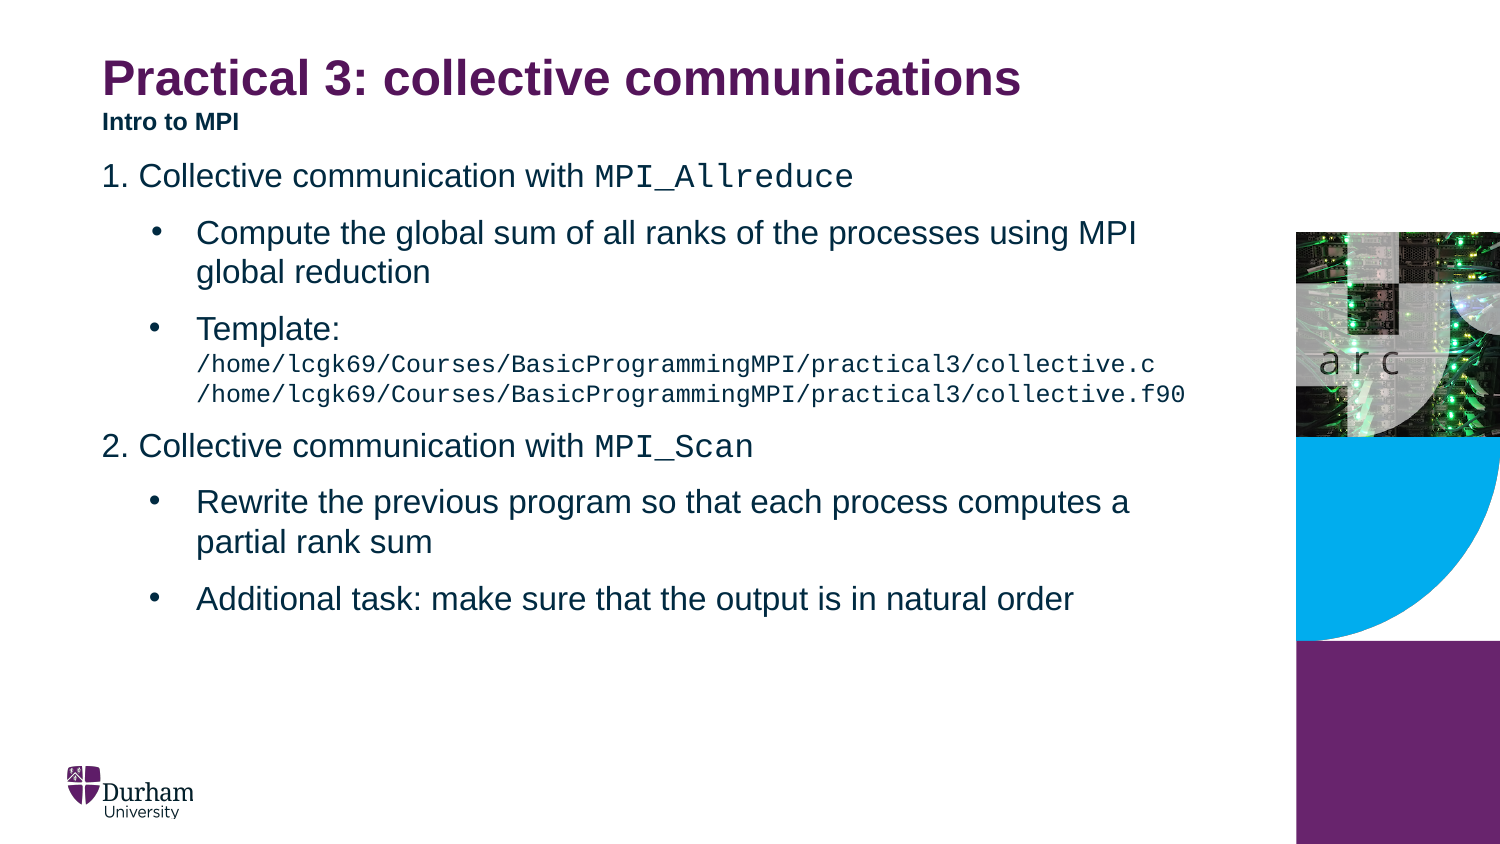

# Practical 3: collective communications Intro to MPI
1. Collective communication with MPI_Allreduce
Compute the global sum of all ranks of the processes using MPI global reduction
Template:
/home/lcgk69/Courses/BasicProgrammingMPI/practical3/collective.c
/home/lcgk69/Courses/BasicProgrammingMPI/practical3/collective.f90
2. Collective communication with MPI_Scan
Rewrite the previous program so that each process computes a partial rank sum
Additional task: make sure that the output is in natural order